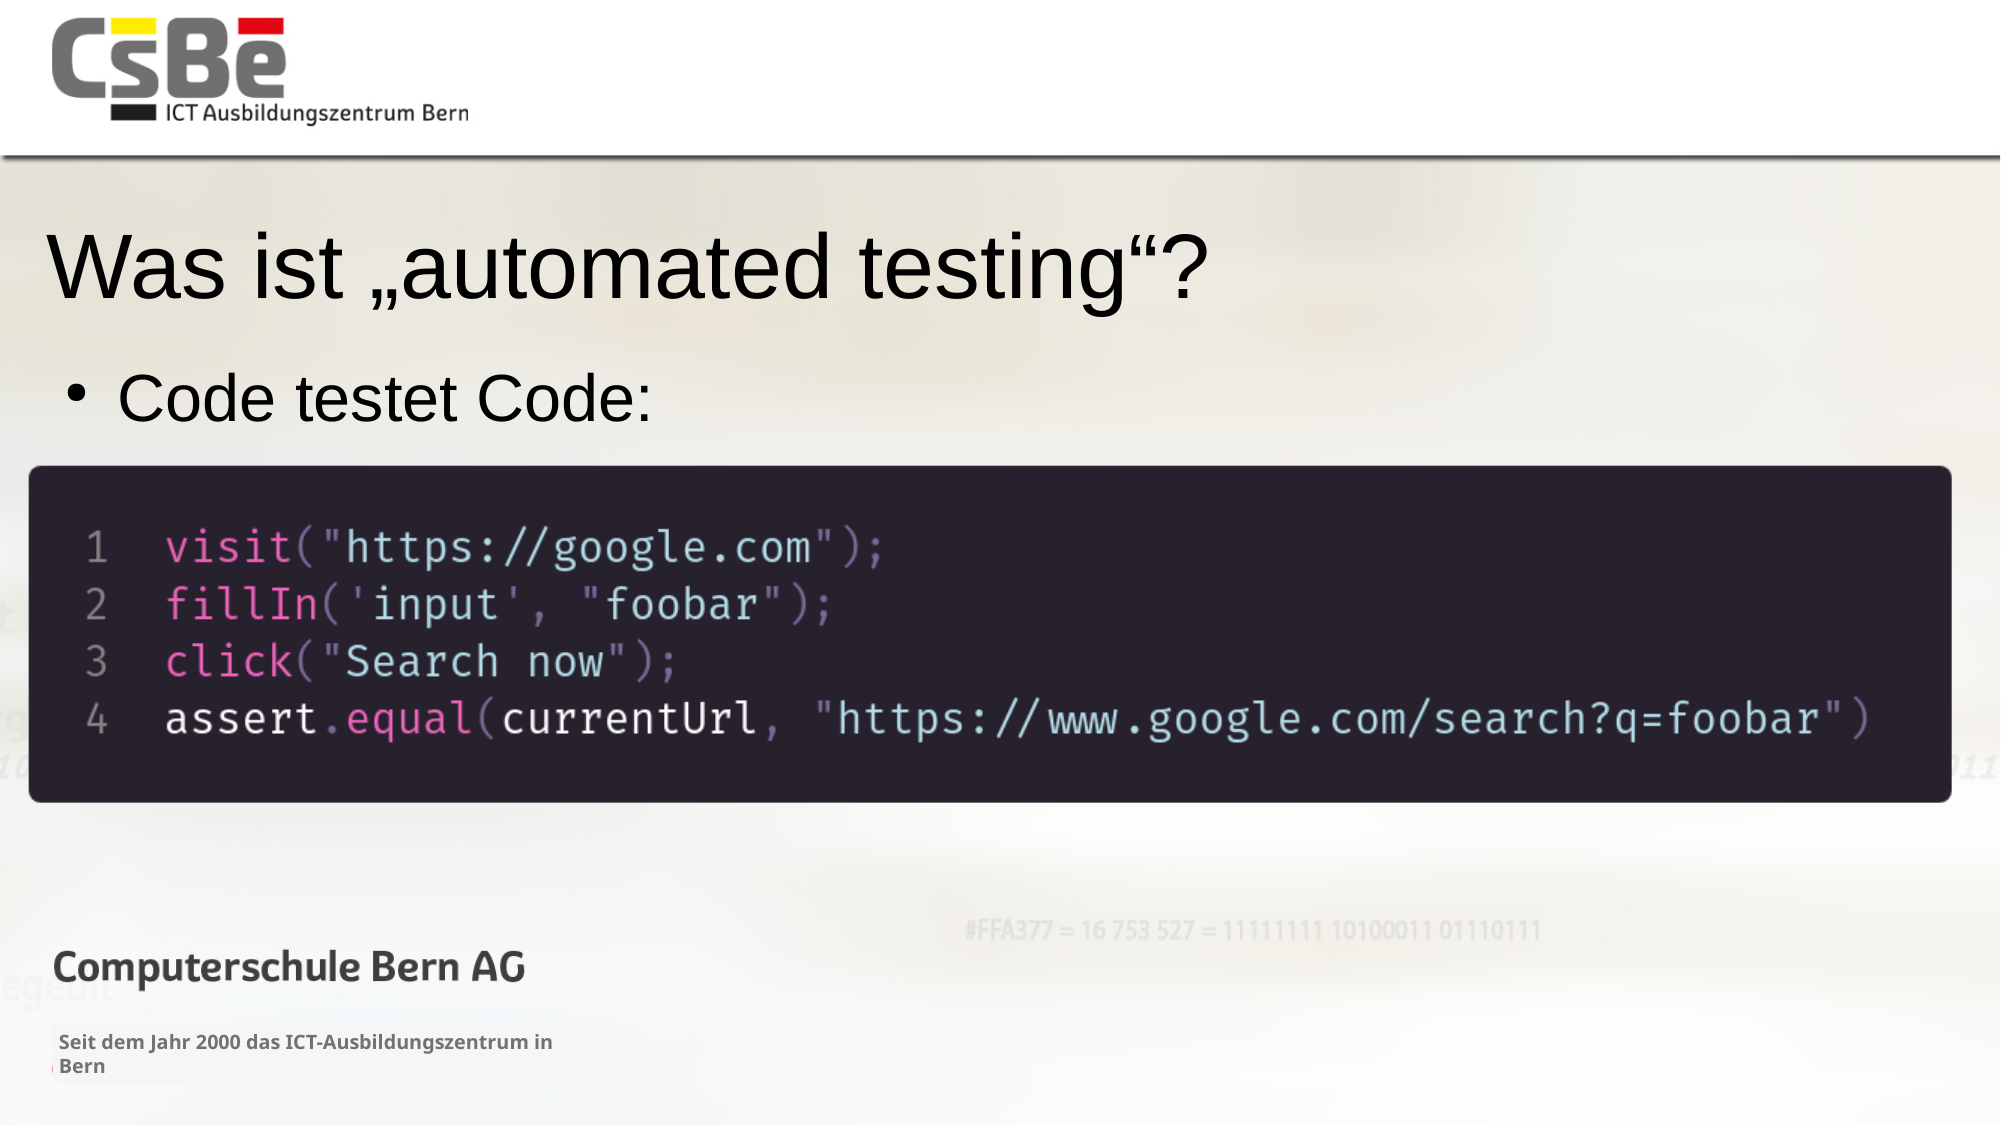

Was ist „automated testing“?
# Code testet Code: